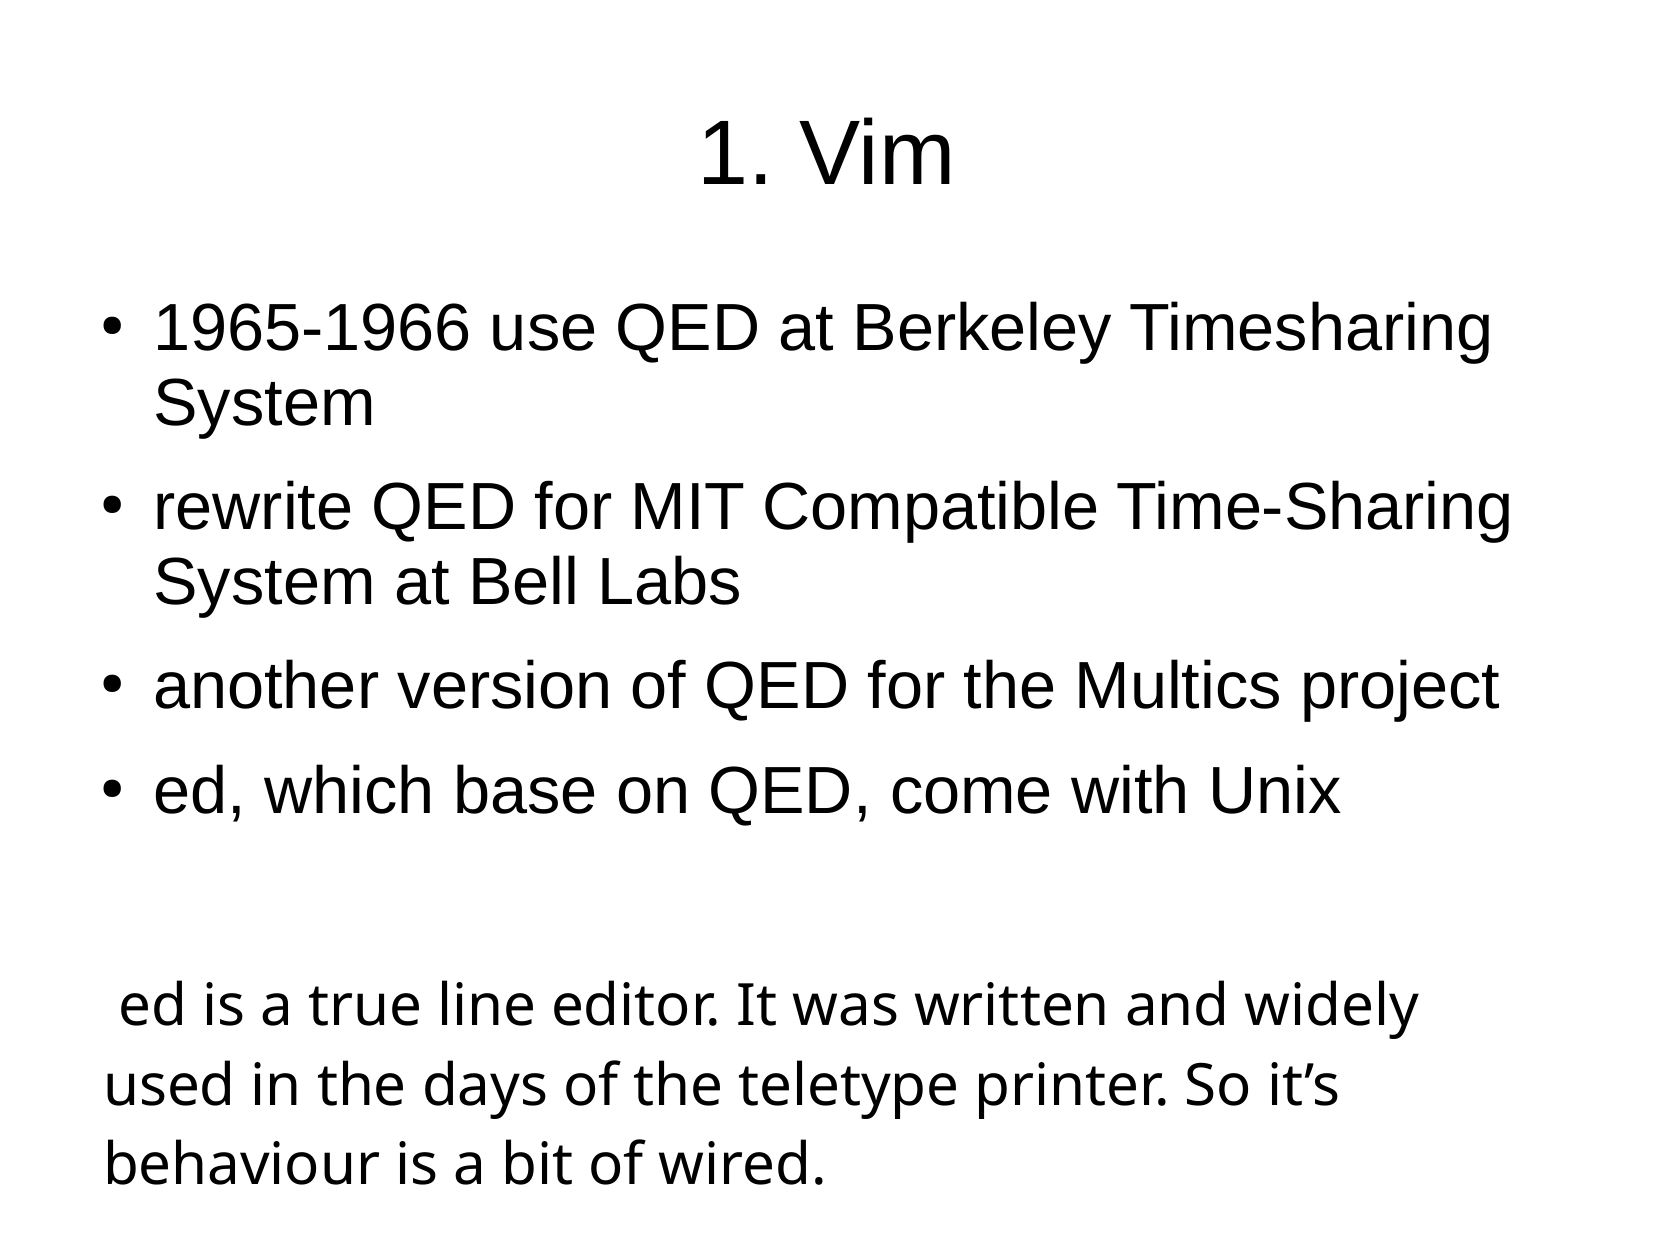

# 1. Vim
1965-1966 use QED at Berkeley Timesharing System
rewrite QED for MIT Compatible Time-Sharing System at Bell Labs
another version of QED for the Multics project
ed, which base on QED, come with Unix
 ed is a true line editor. It was written and widely used in the days of the teletype printer. So it’s behaviour is a bit of wired.